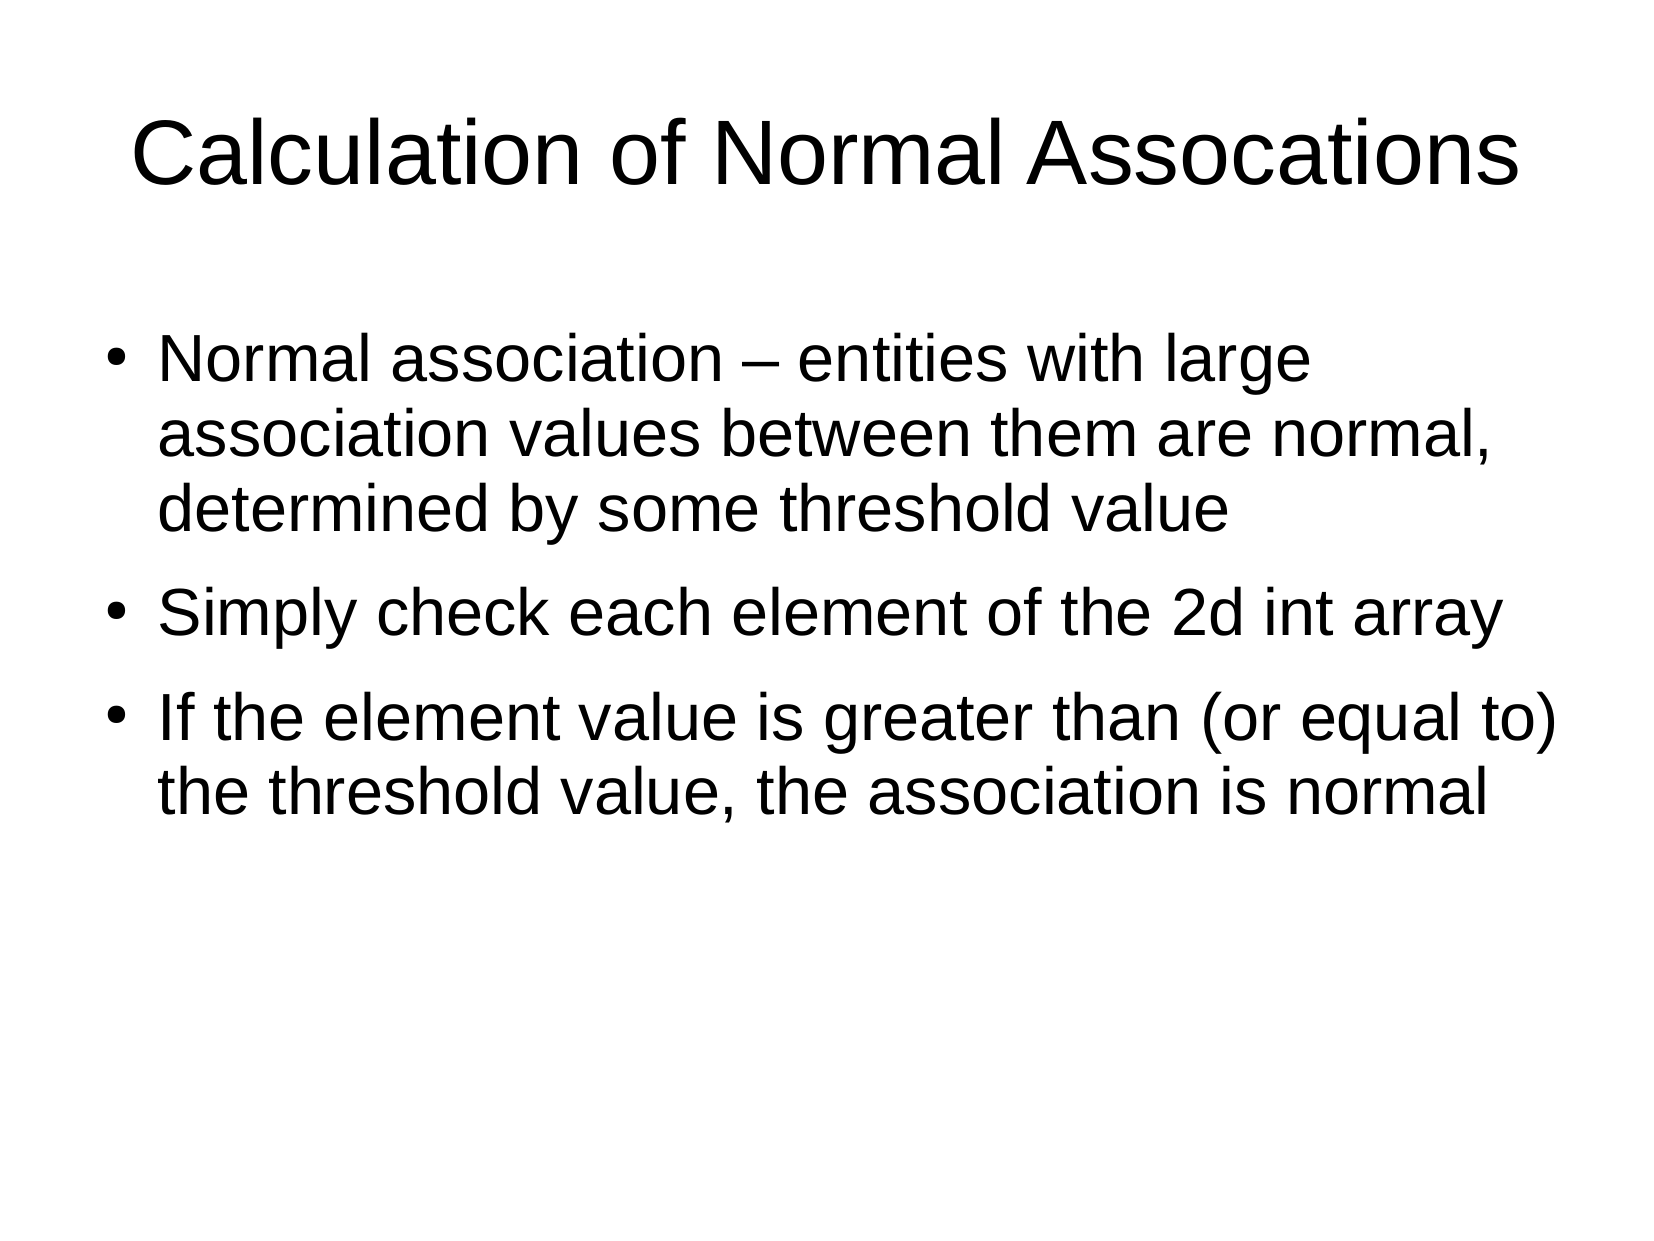

# Calculation of Normal Assocations
Normal association – entities with large association values between them are normal, determined by some threshold value
Simply check each element of the 2d int array
If the element value is greater than (or equal to) the threshold value, the association is normal